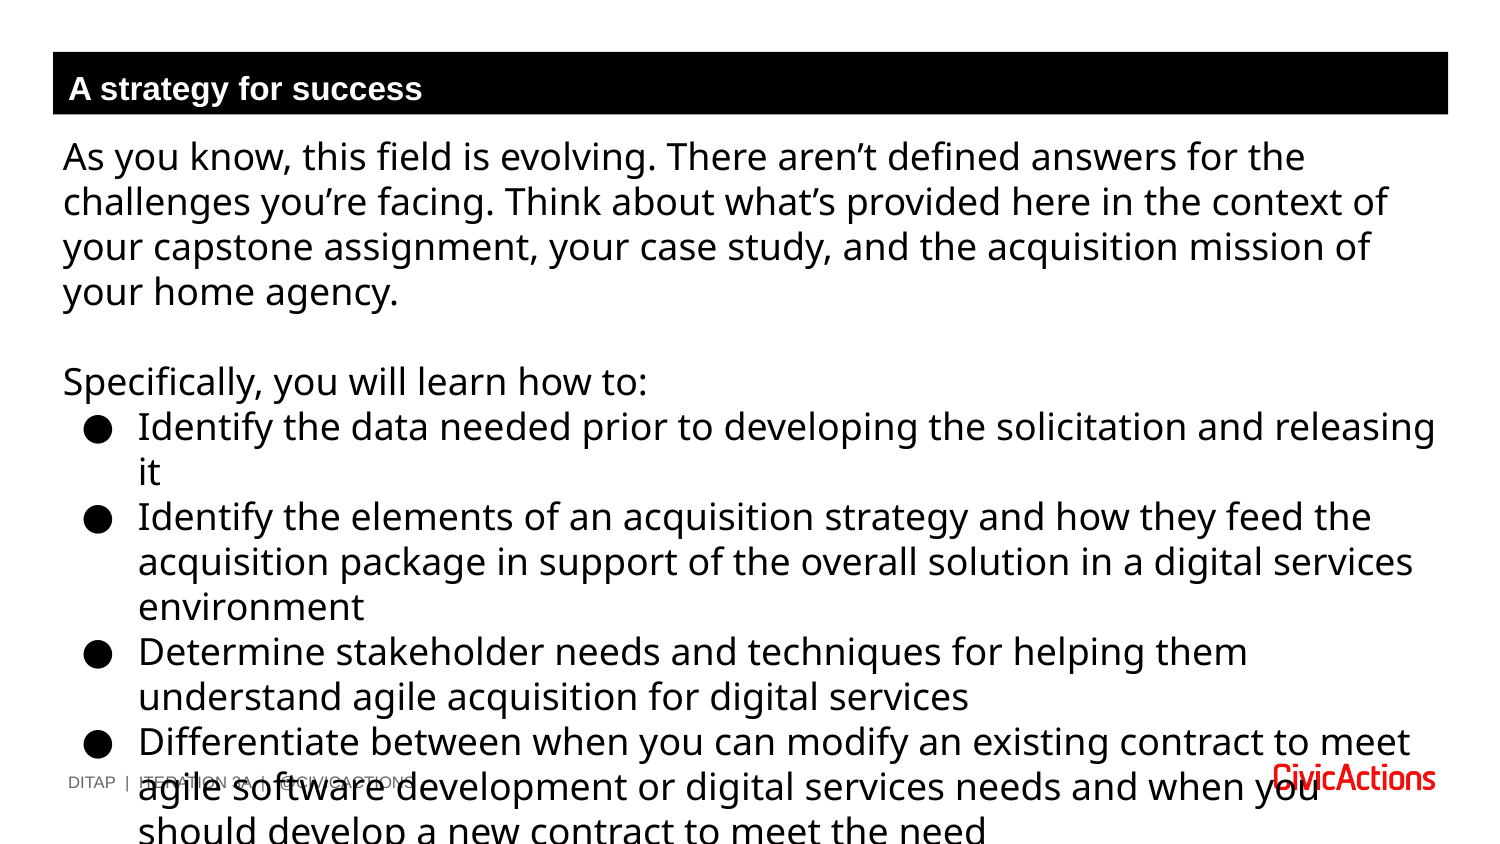

A strategy for success
# As you know, this field is evolving. There aren’t defined answers for the challenges you’re facing. Think about what’s provided here in the context of your capstone assignment, your case study, and the acquisition mission of your home agency.
Specifically, you will learn how to:
Identify the data needed prior to developing the solicitation and releasing it
Identify the elements of an acquisition strategy and how they feed the acquisition package in support of the overall solution in a digital services environment
Determine stakeholder needs and techniques for helping them understand agile acquisition for digital services
Differentiate between when you can modify an existing contract to meet agile software development or digital services needs and when you should develop a new contract to meet the need